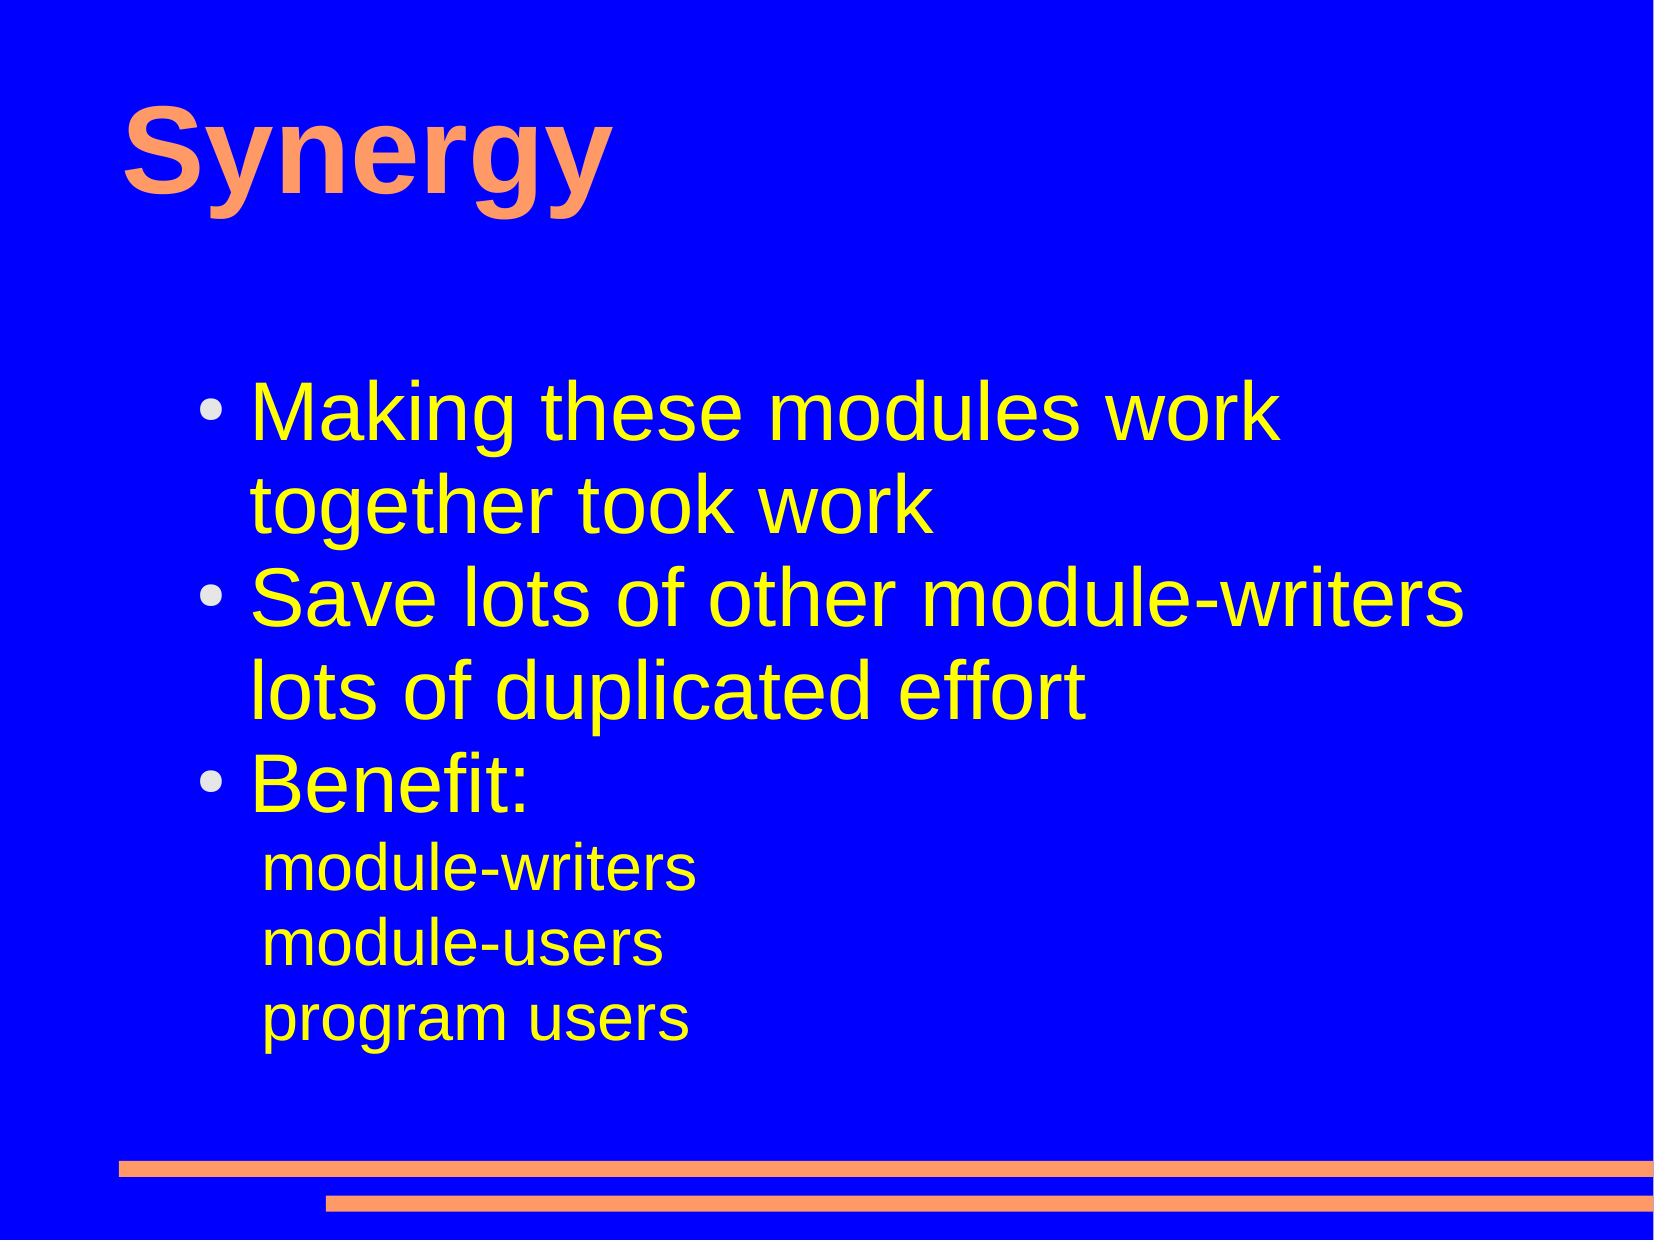

# Synergy
Making these modules work together took work
Save lots of other module-writers lots of duplicated effort
Benefit:
module-writers
module-users
program users